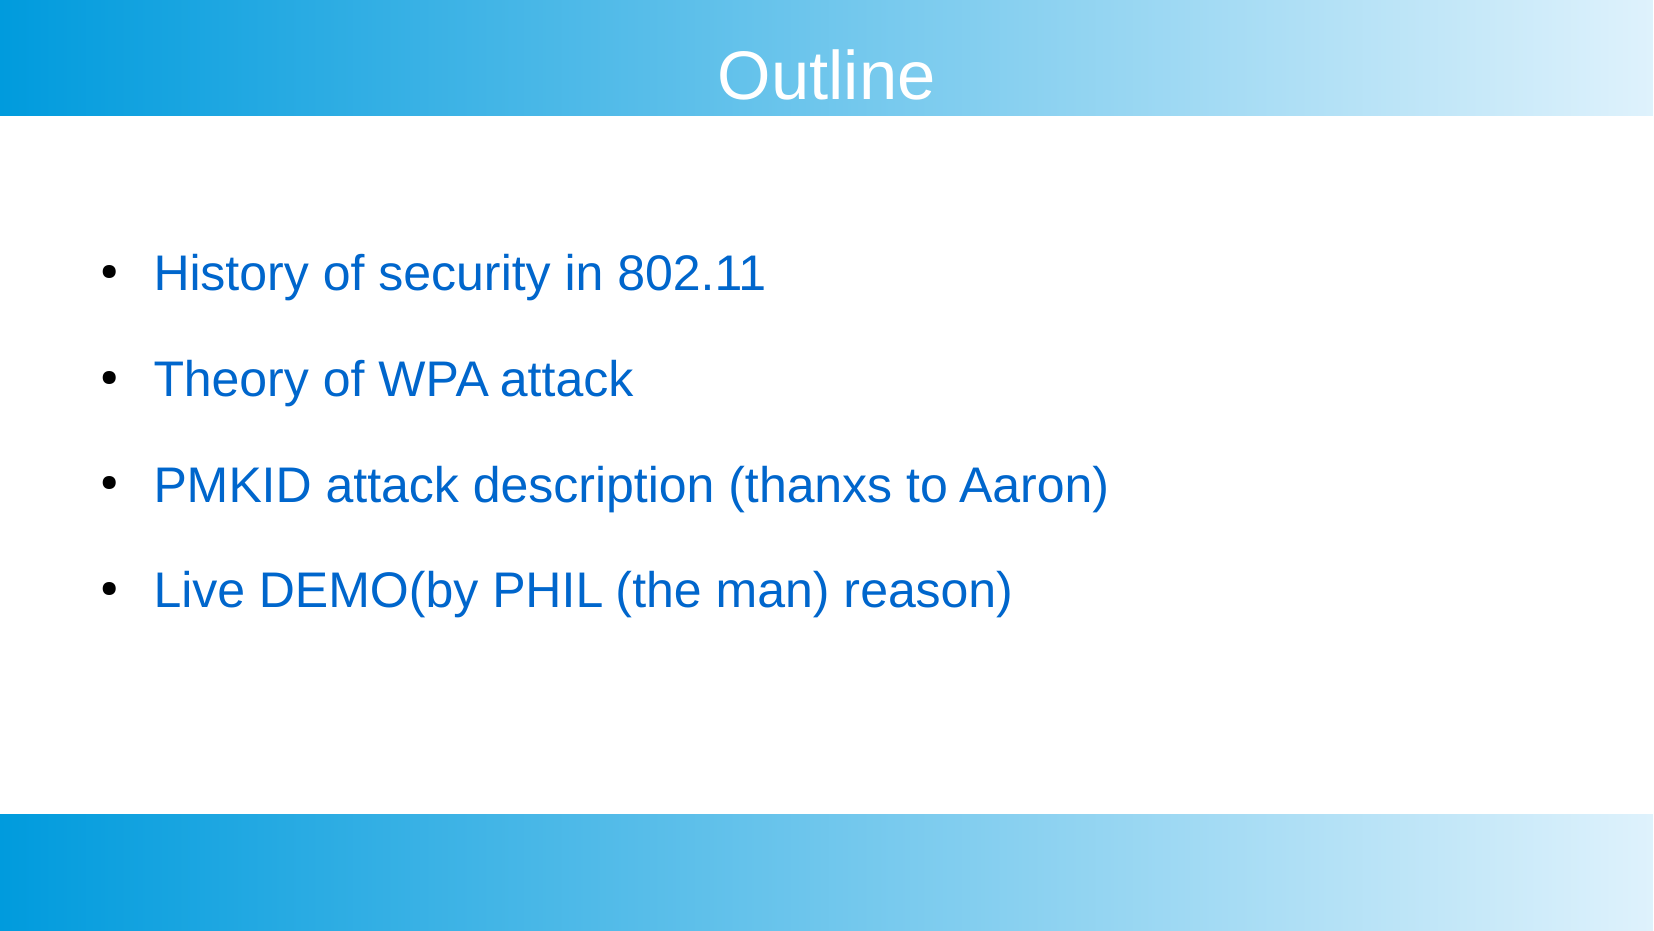

# Outline
History of security in 802.11
Theory of WPA attack
PMKID attack description (thanxs to Aaron)
Live DEMO(by PHIL (the man) reason)